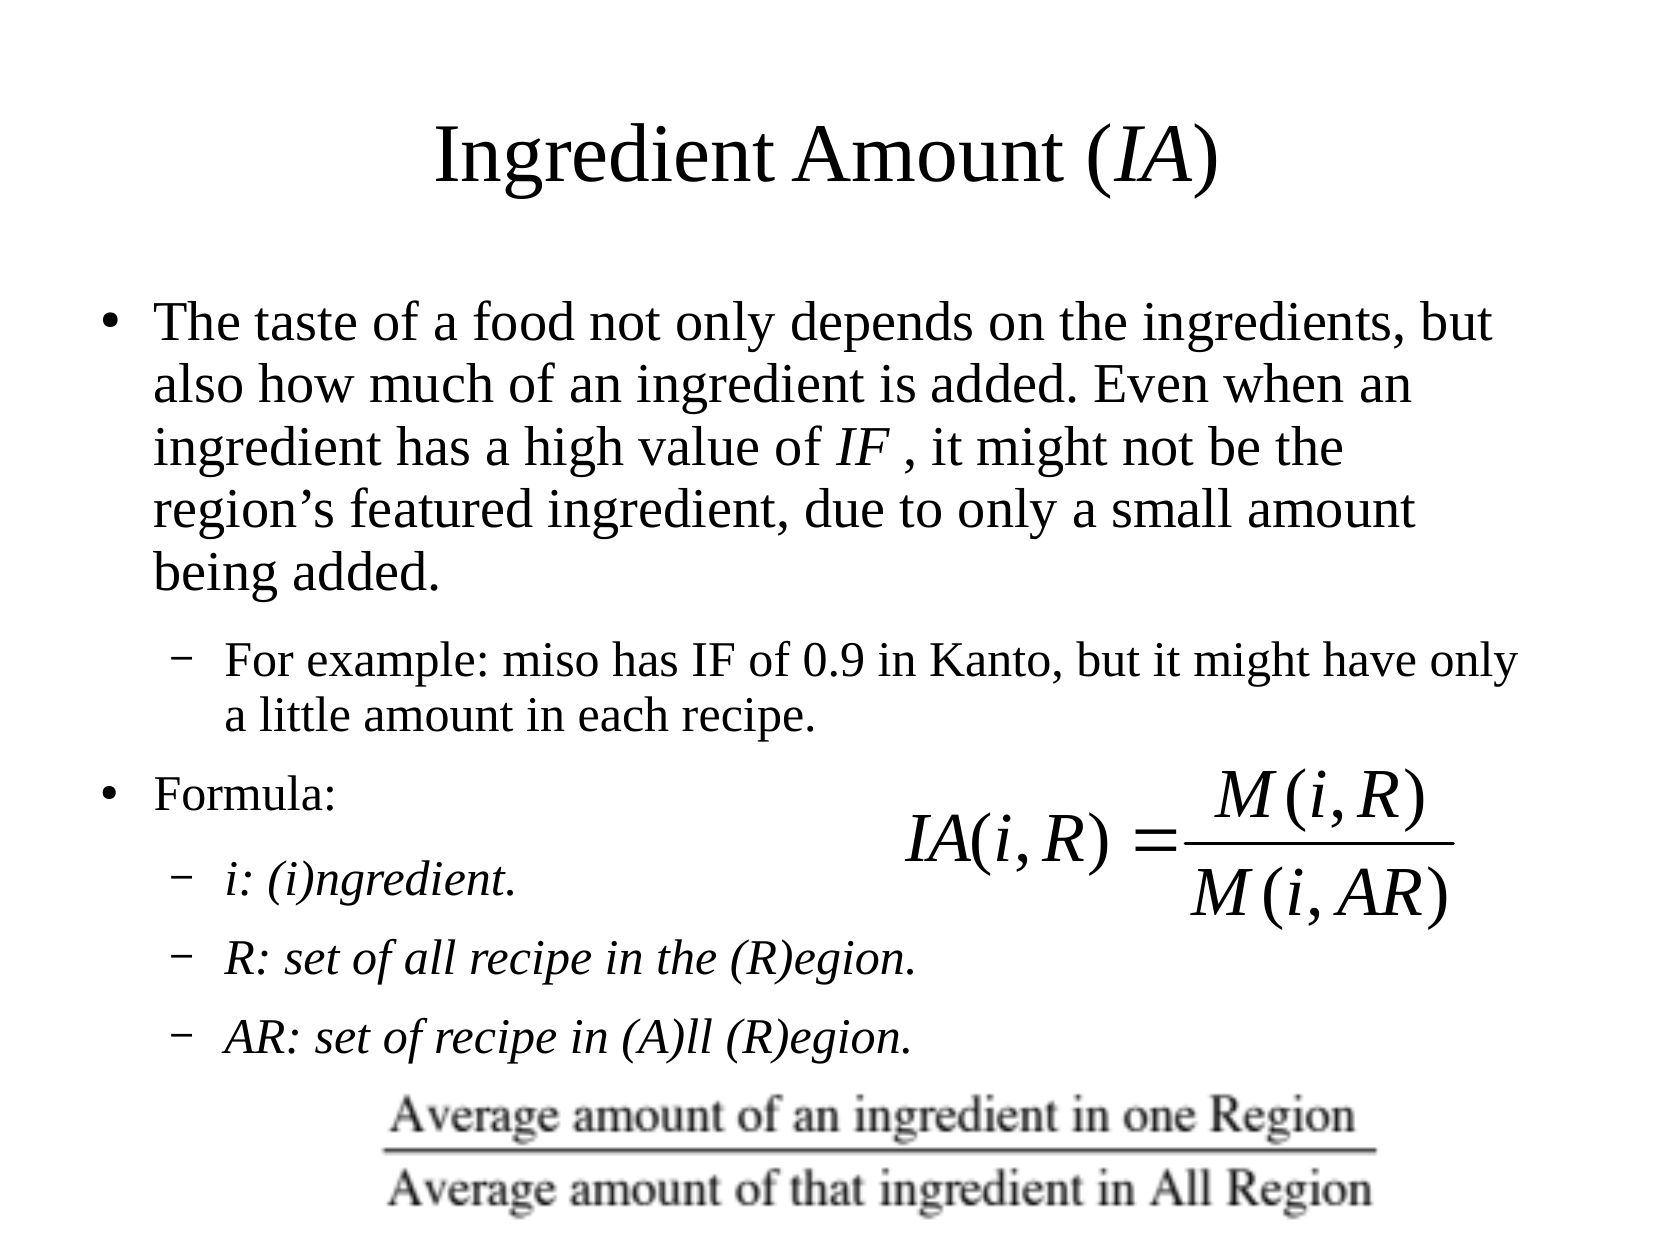

# Ingredient Amount (IA)
The taste of a food not only depends on the ingredients, but also how much of an ingredient is added. Even when an ingredient has a high value of IF , it might not be the region’s featured ingredient, due to only a small amount being added.
For example: miso has IF of 0.9 in Kanto, but it might have only a little amount in each recipe.
Formula:
i: (i)ngredient.
R: set of all recipe in the (R)egion.
AR: set of recipe in (A)ll (R)egion.